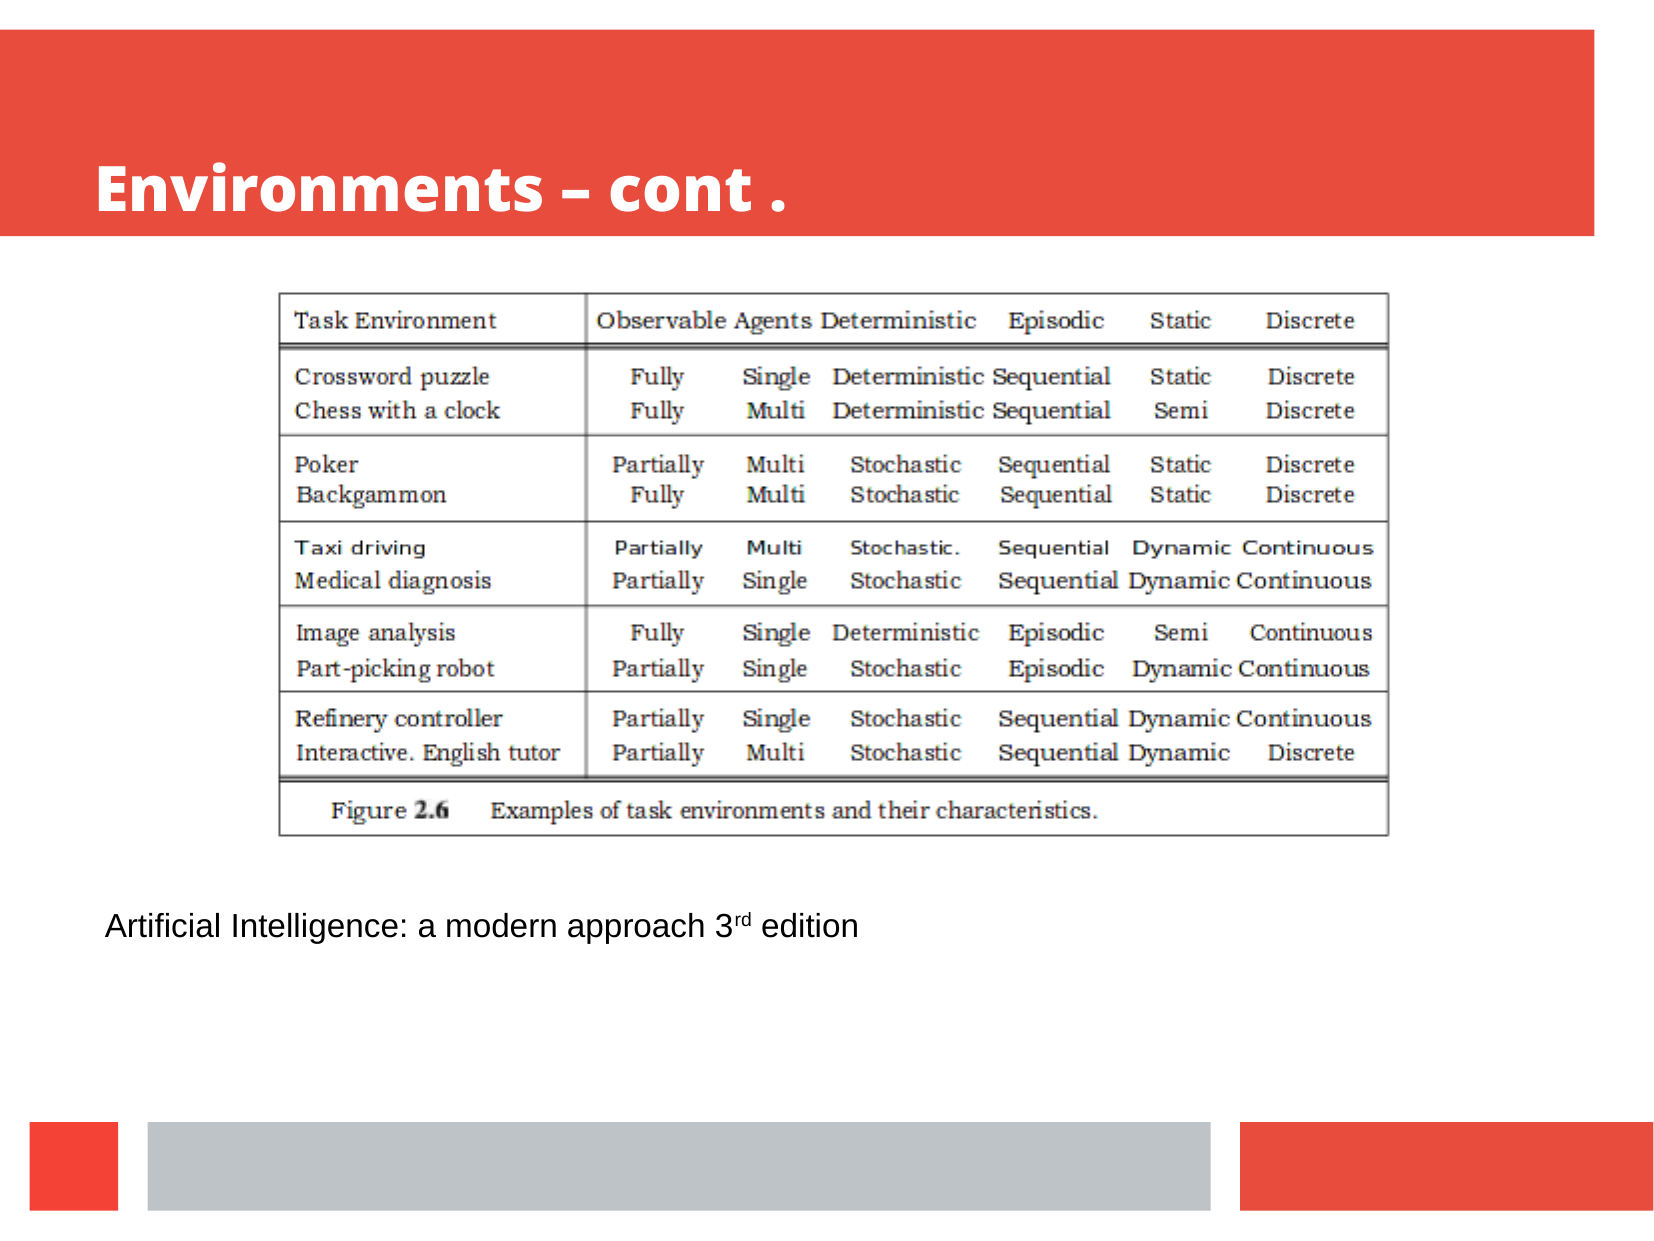

# Environments – cont .
Artificial Intelligence: a modern approach 3rd edition